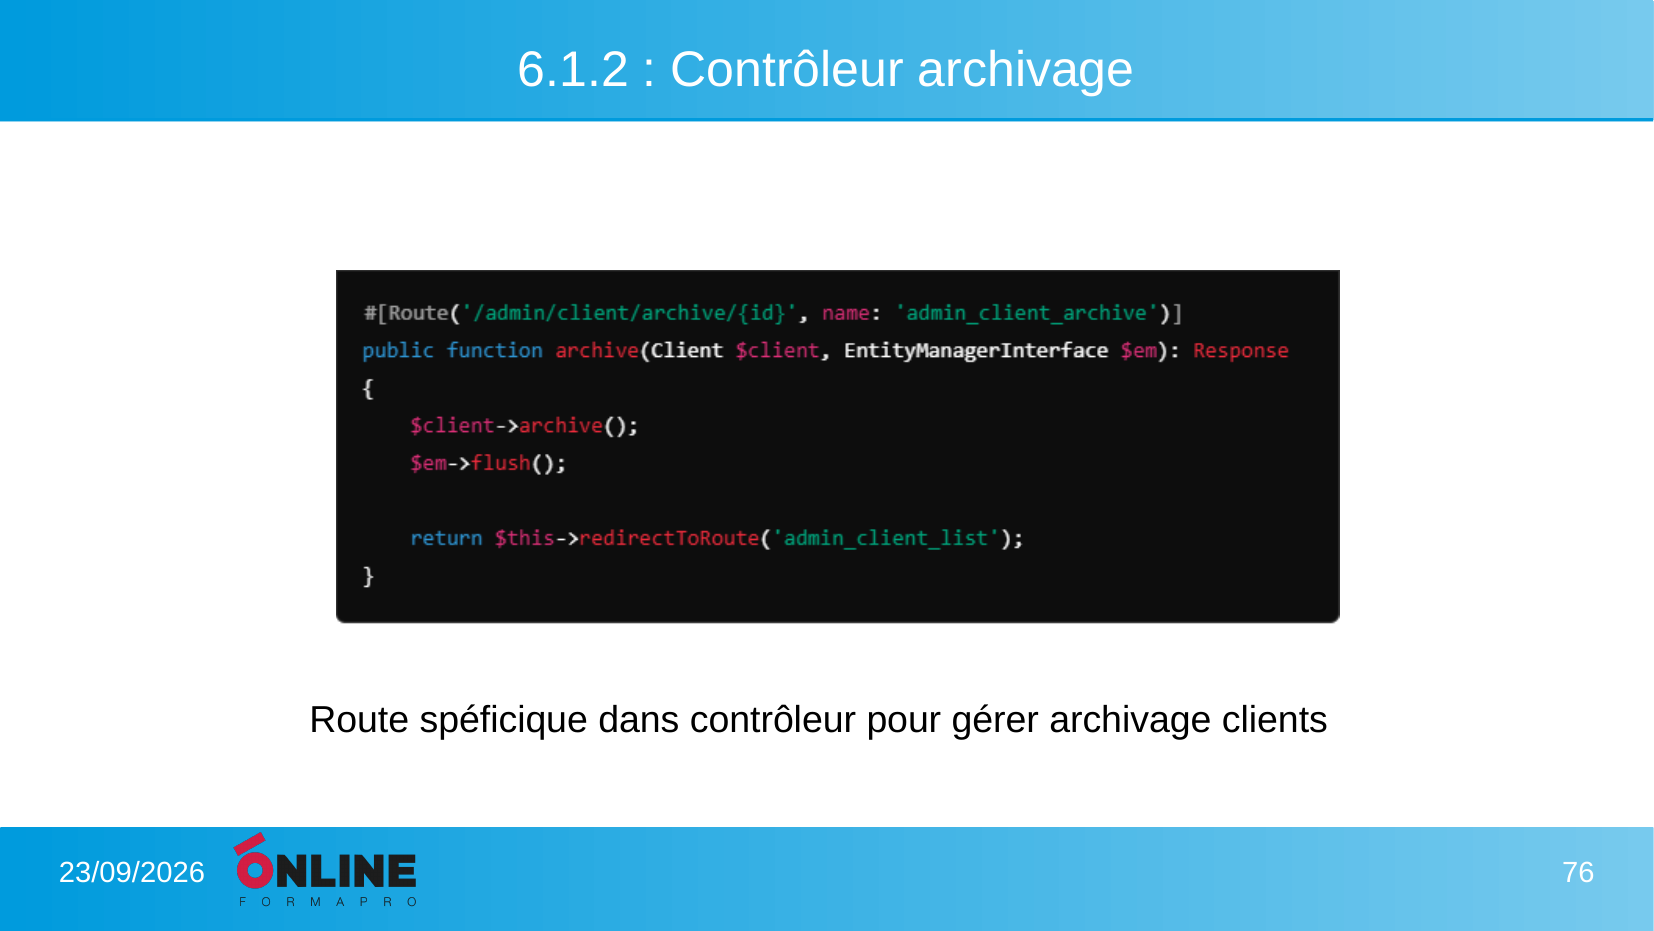

# 6.1.2 : Contrôleur archivage
Route spéficique dans contrôleur pour gérer archivage clients
76